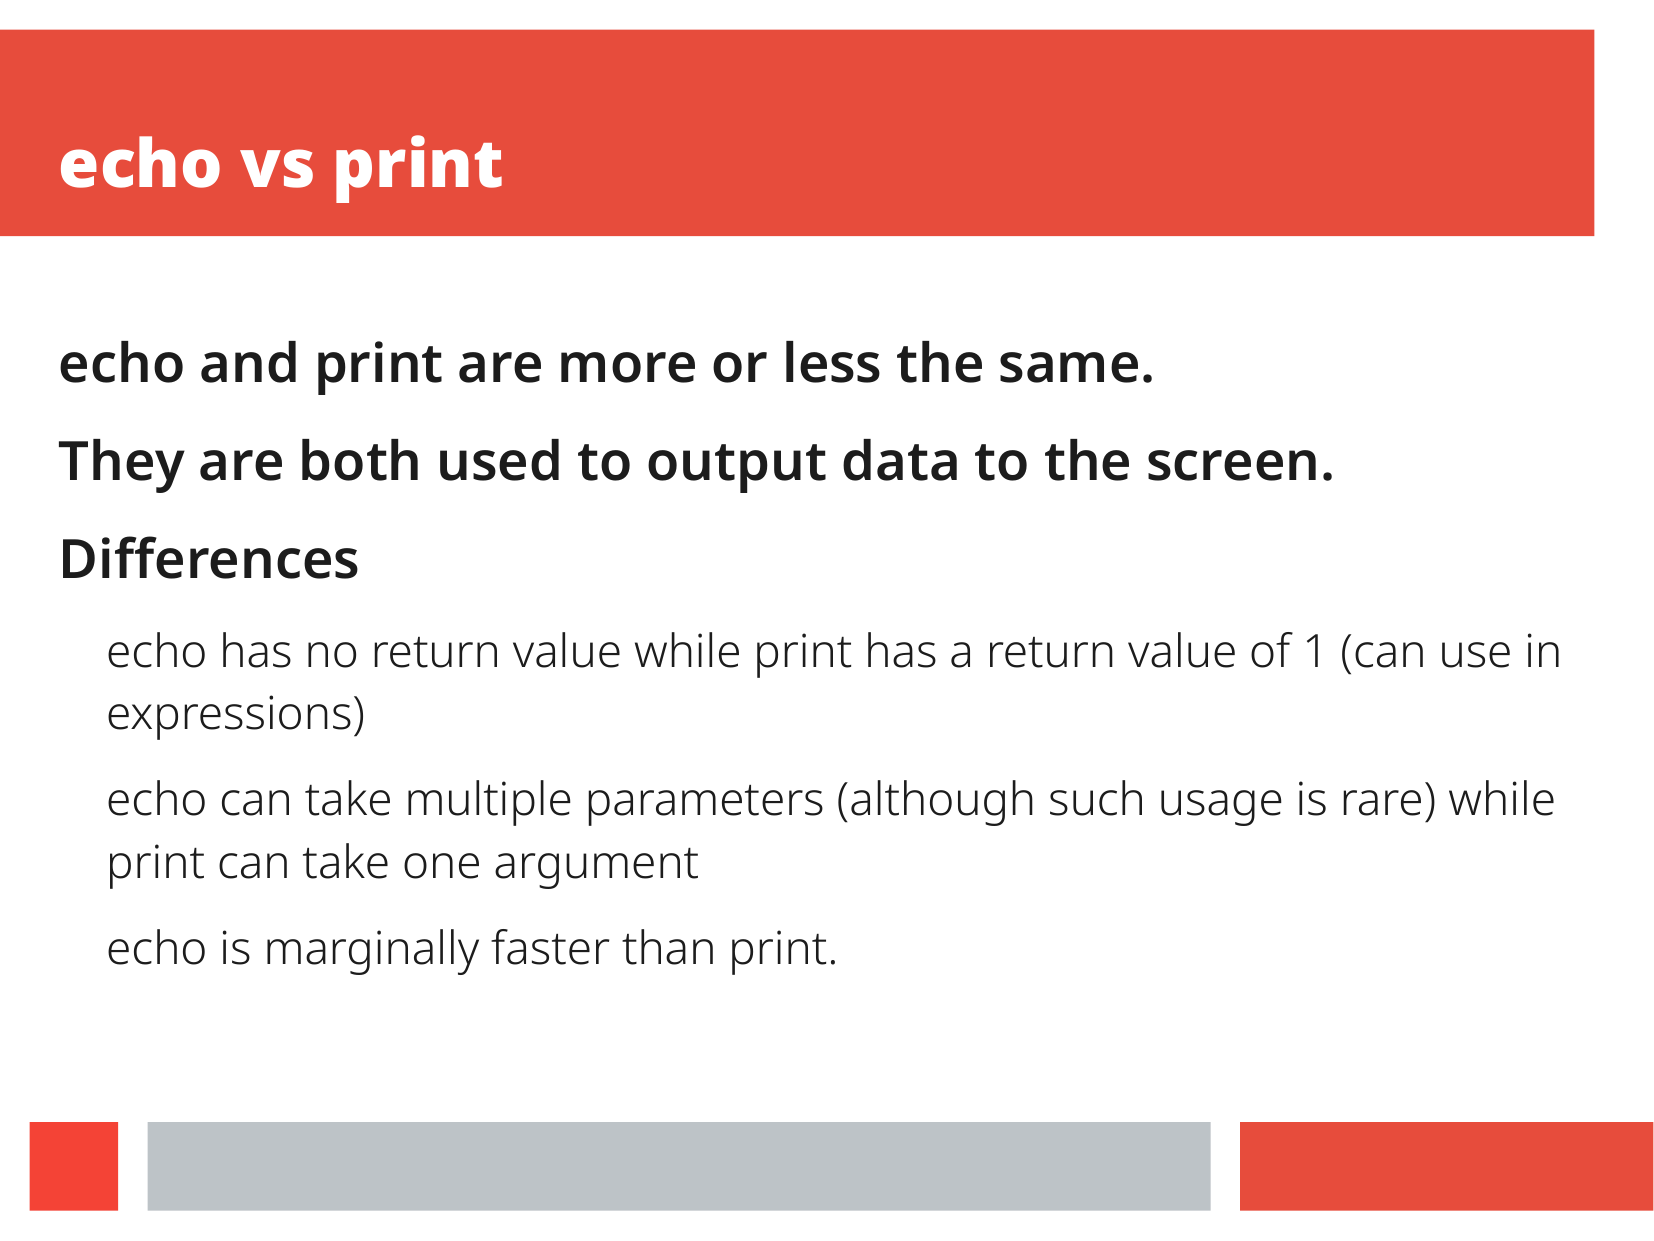

# echo vs print
echo and print are more or less the same.
They are both used to output data to the screen.
Differences
echo has no return value while print has a return value of 1 (can use in expressions)
echo can take multiple parameters (although such usage is rare) while print can take one argument
echo is marginally faster than print.